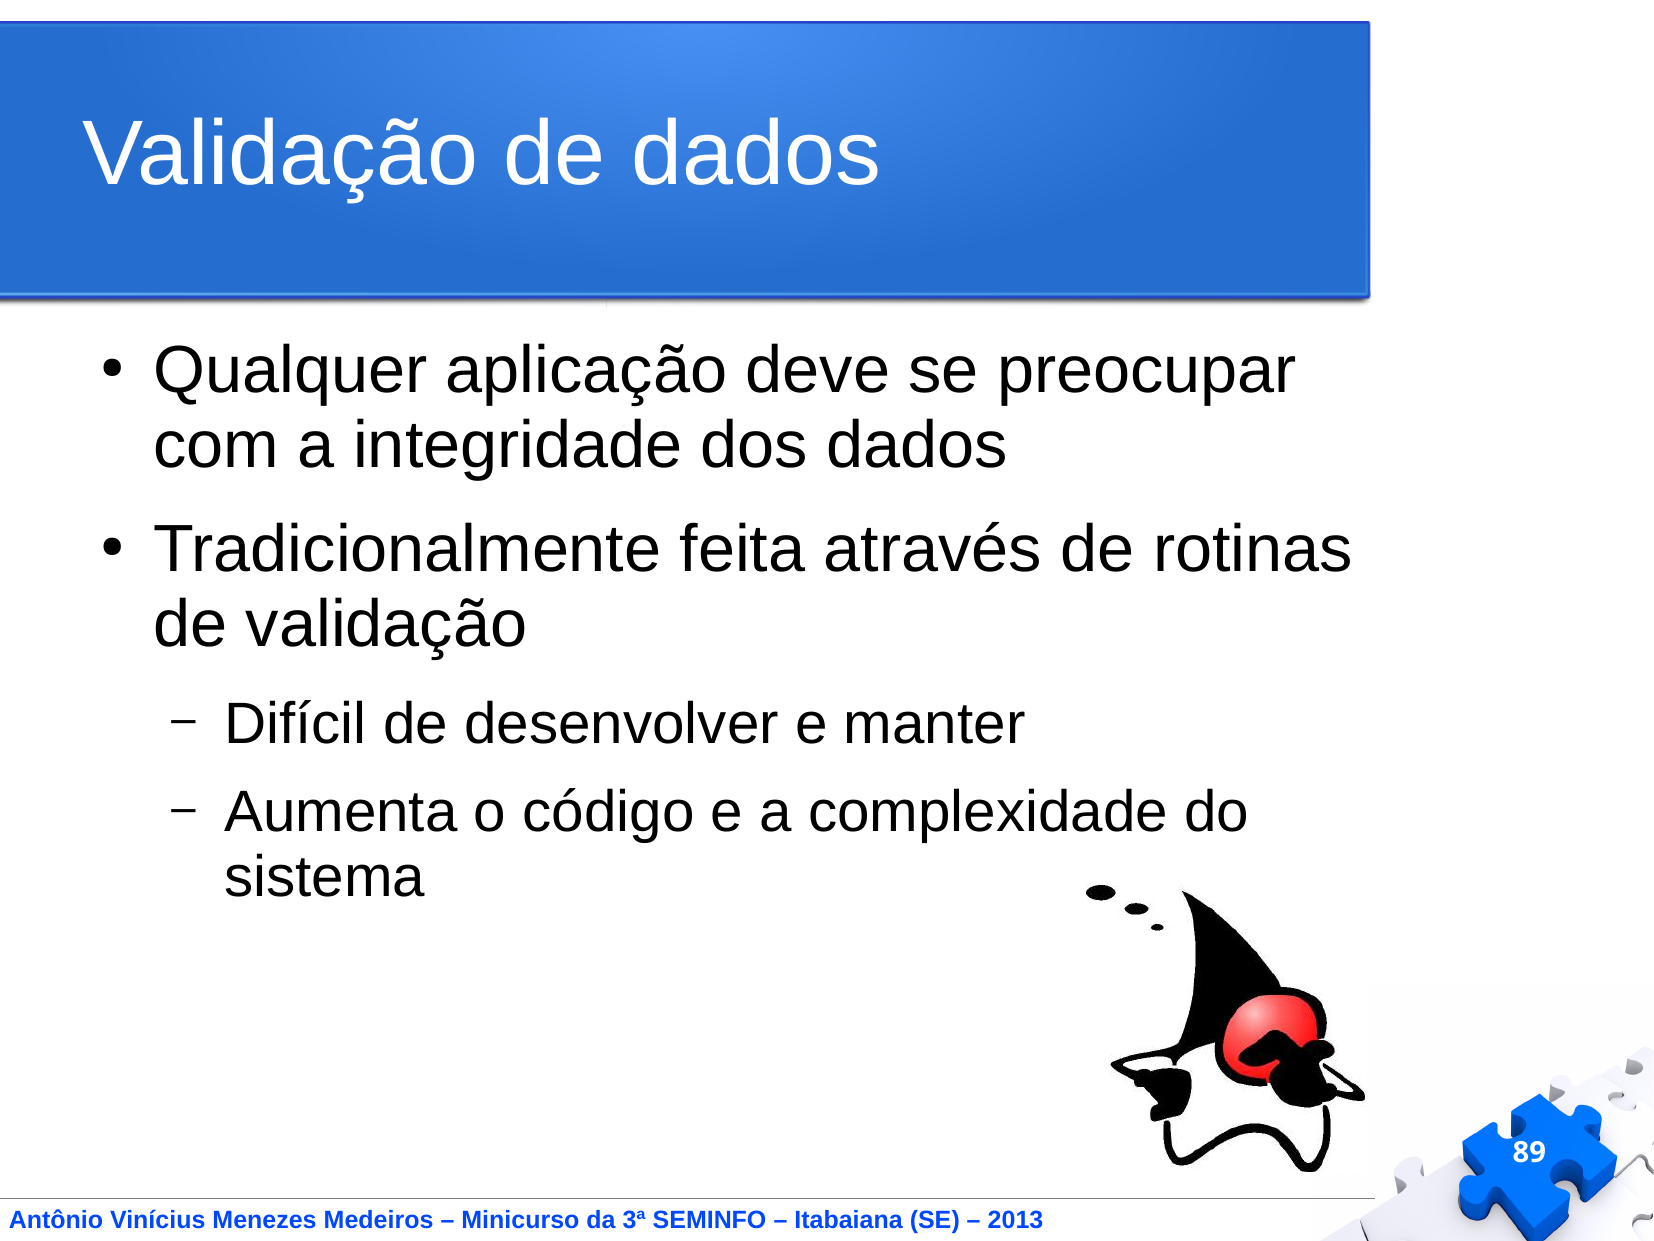

# Validação de dados
Qualquer aplicação deve se preocupar com a integridade dos dados
Tradicionalmente feita através de rotinas de validação
Difícil de desenvolver e manter
Aumenta o código e a complexidade do sistema
89